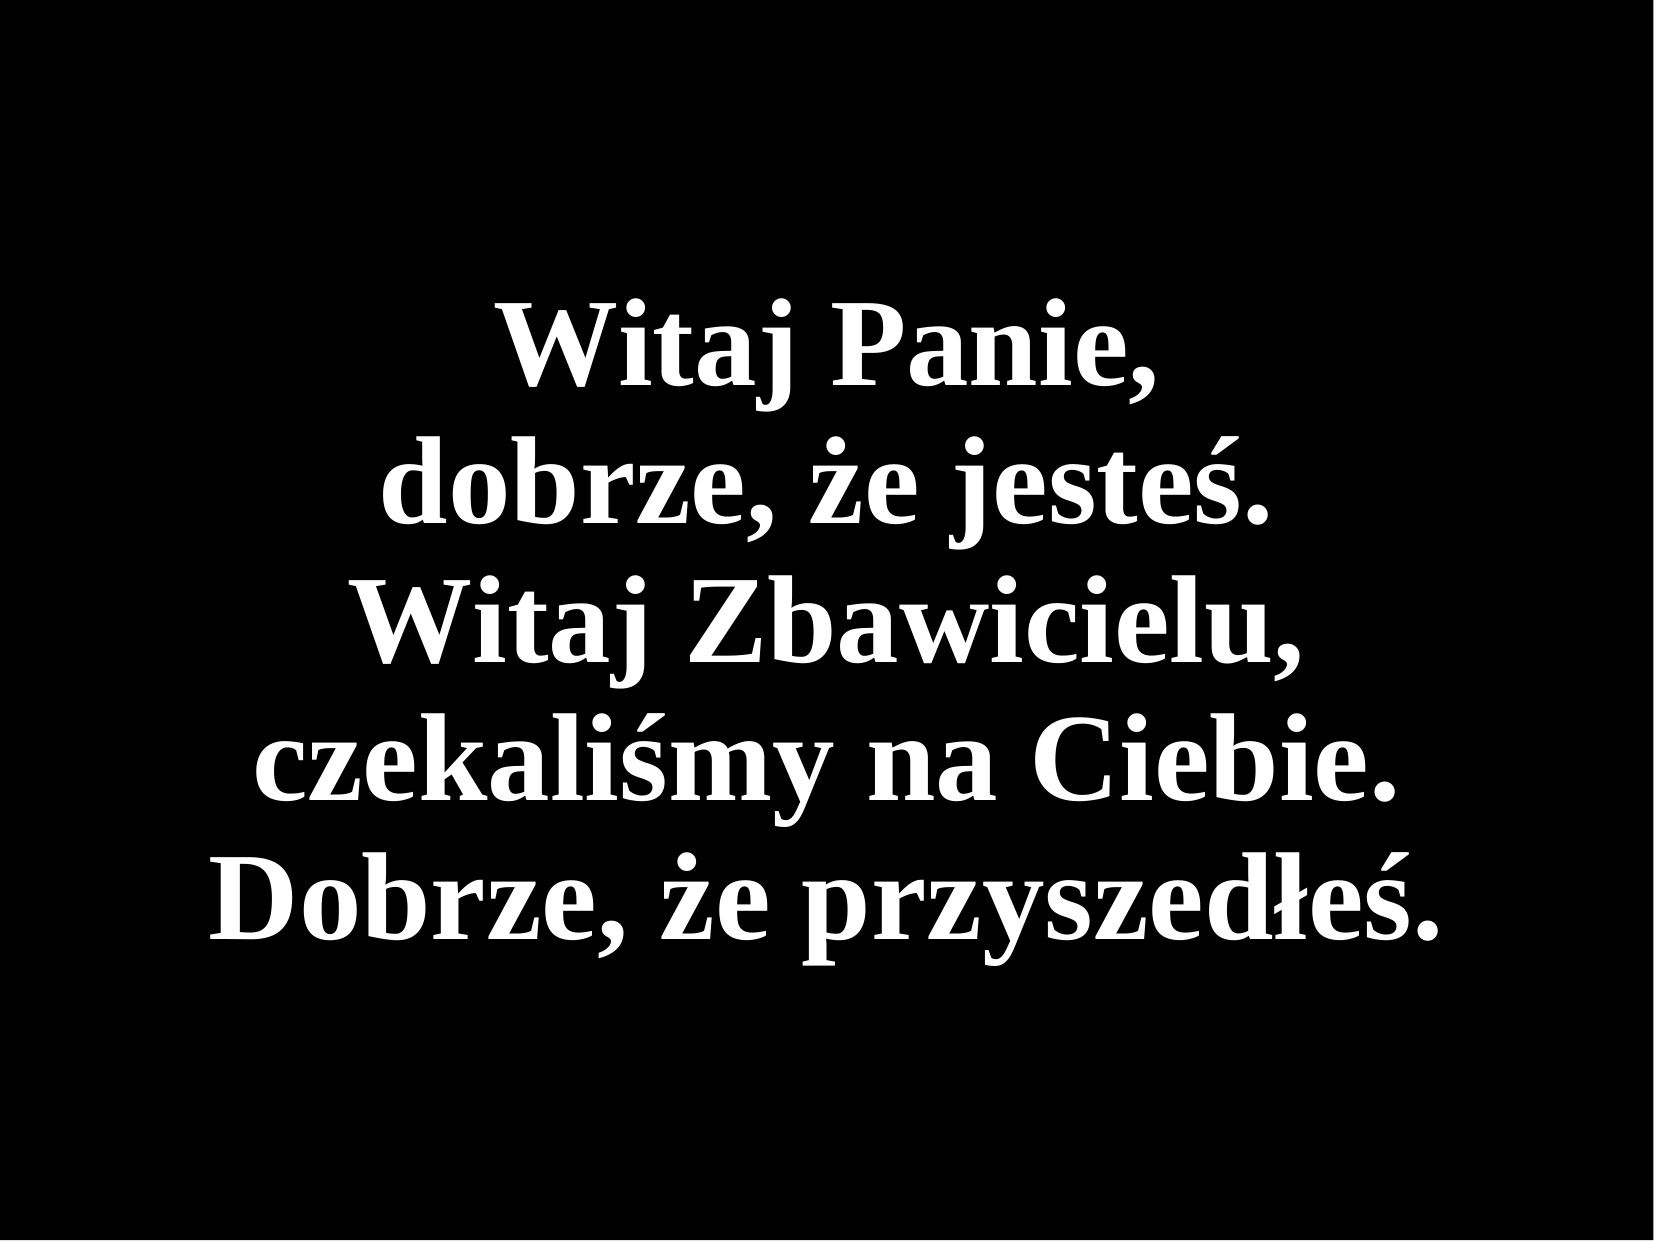

# Witaj Panie, dobrze, że jesteś. Witaj Zbawicielu, czekaliśmy na Ciebie. Dobrze, że przyszedłeś.